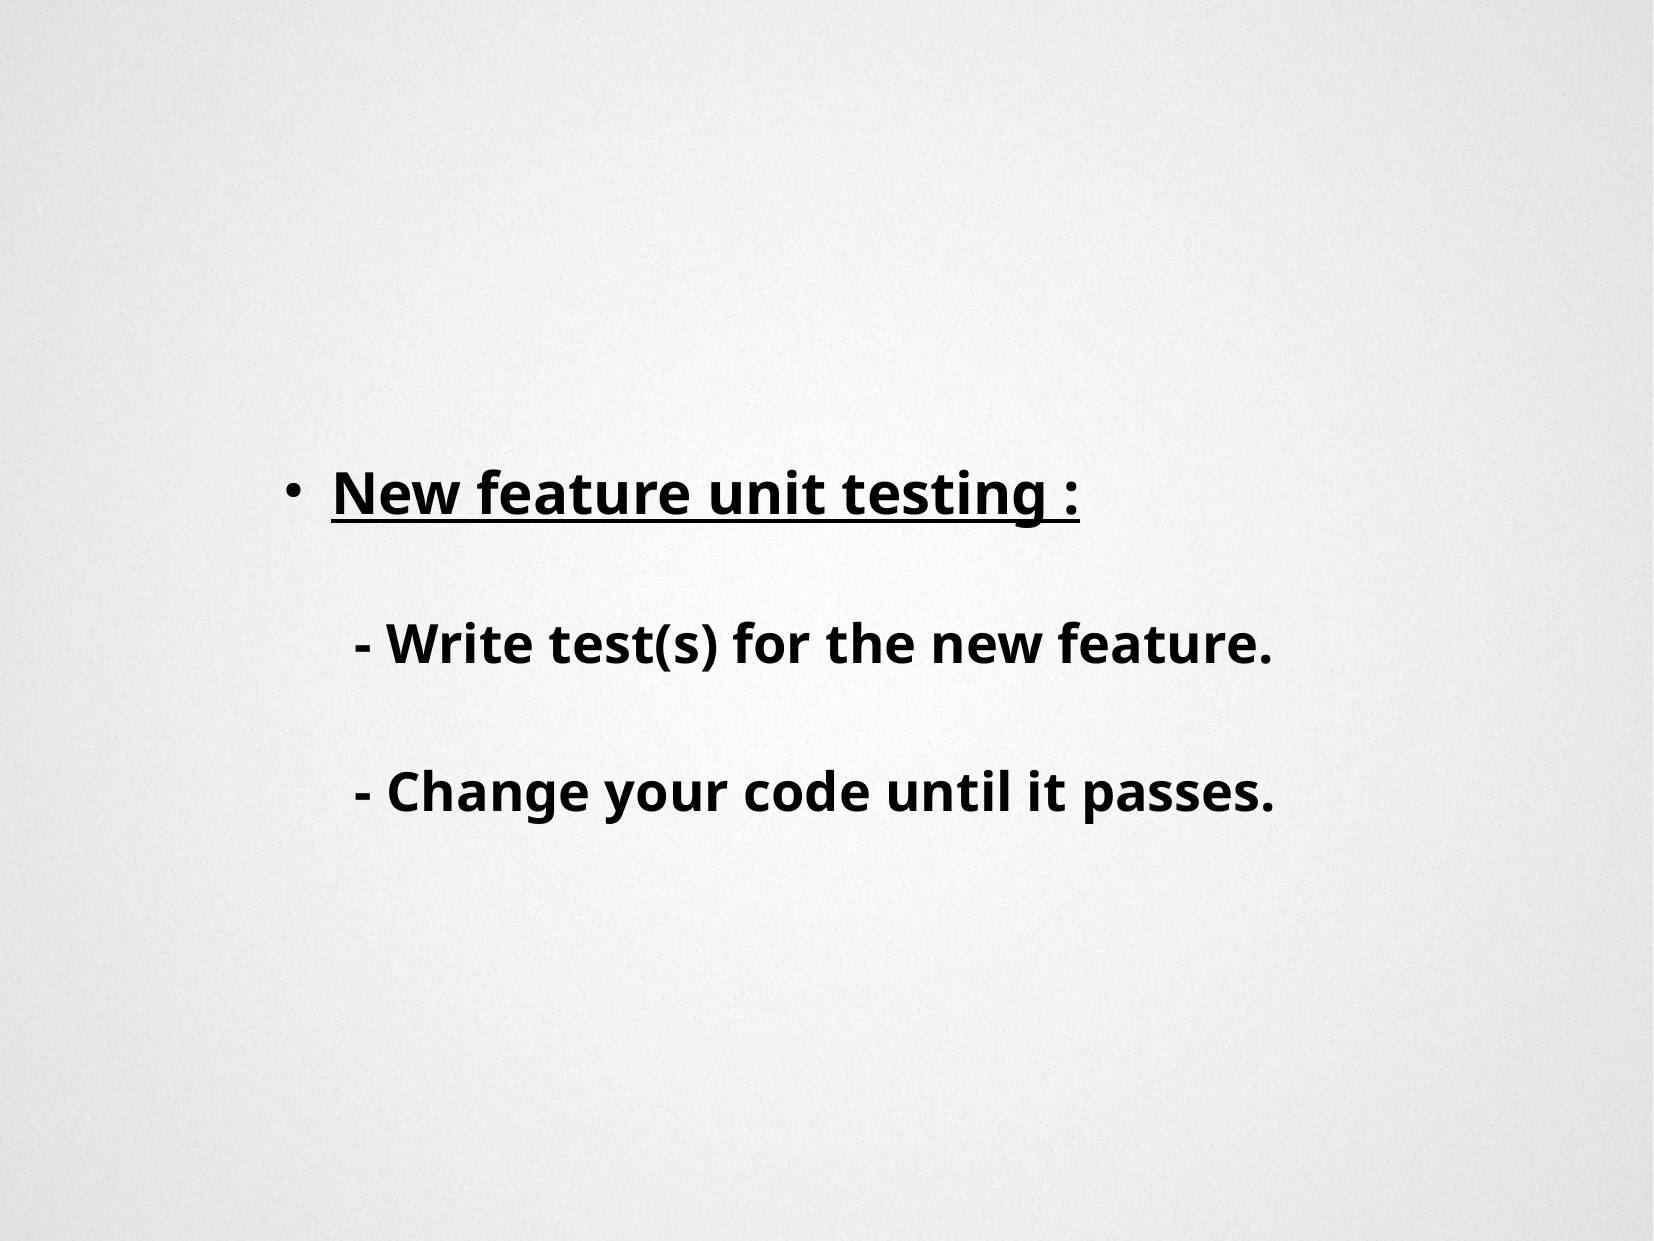

New feature unit testing :
- Write test(s) for the new feature.
- Change your code until it passes.